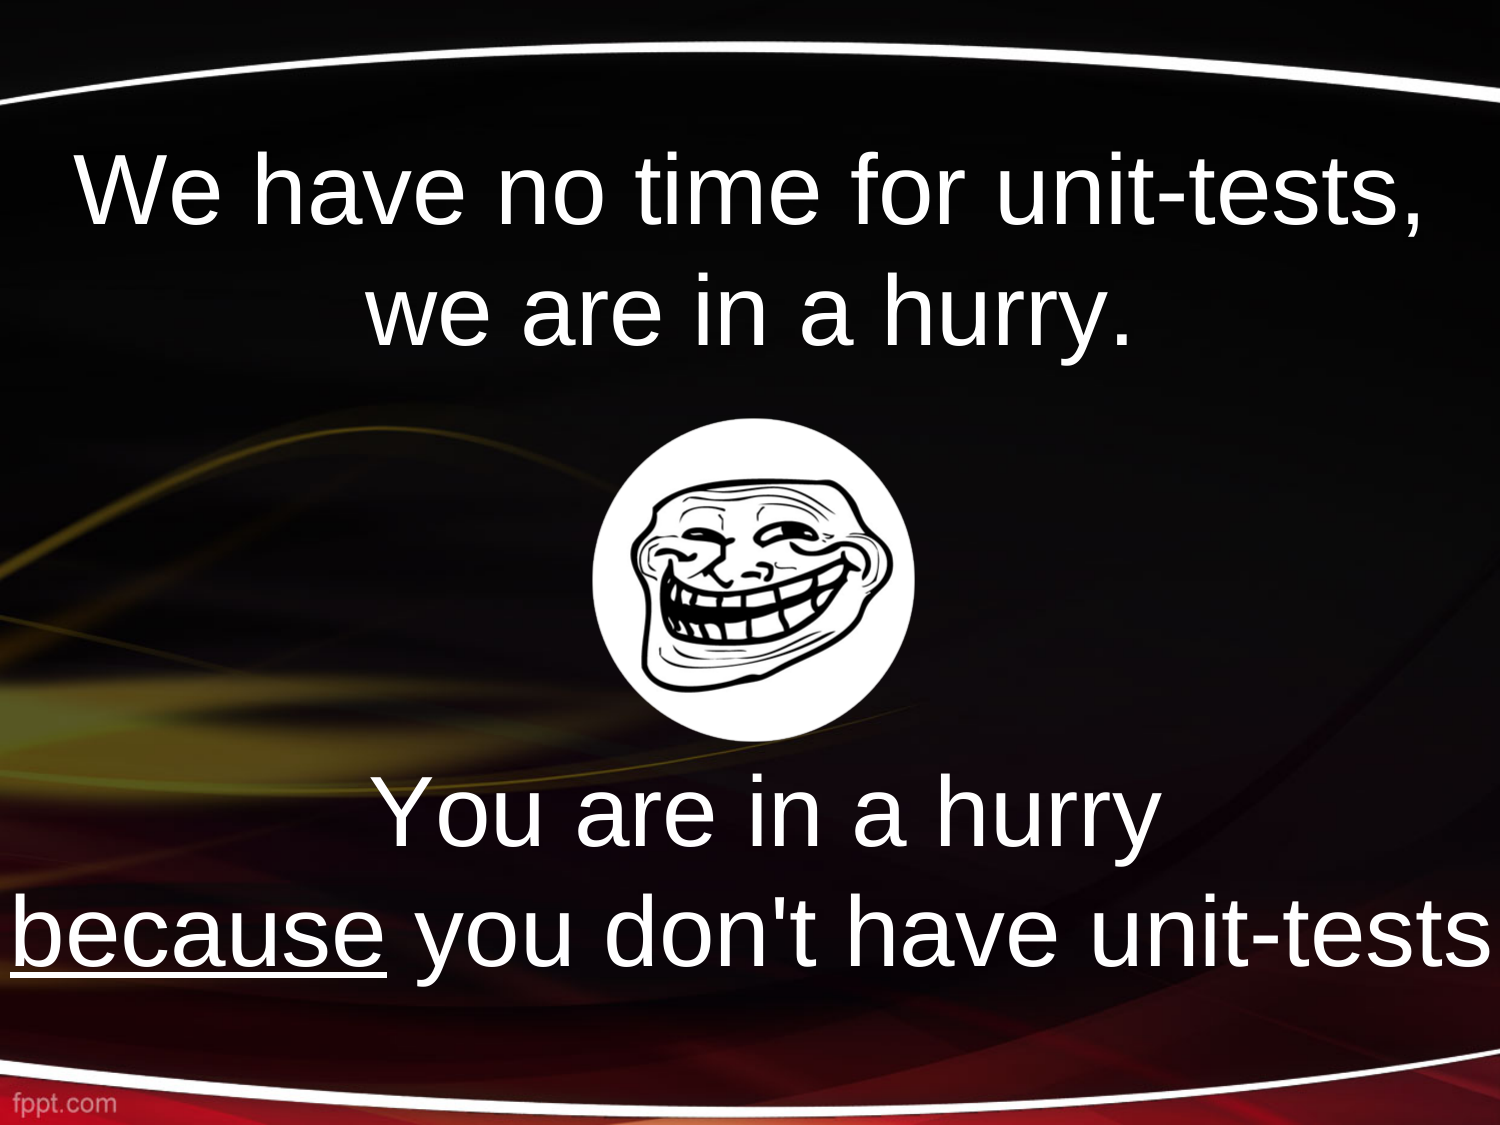

# We have no time for unit-tests, we are in a hurry.
You are in a hurry
because you don't have unit-tests!